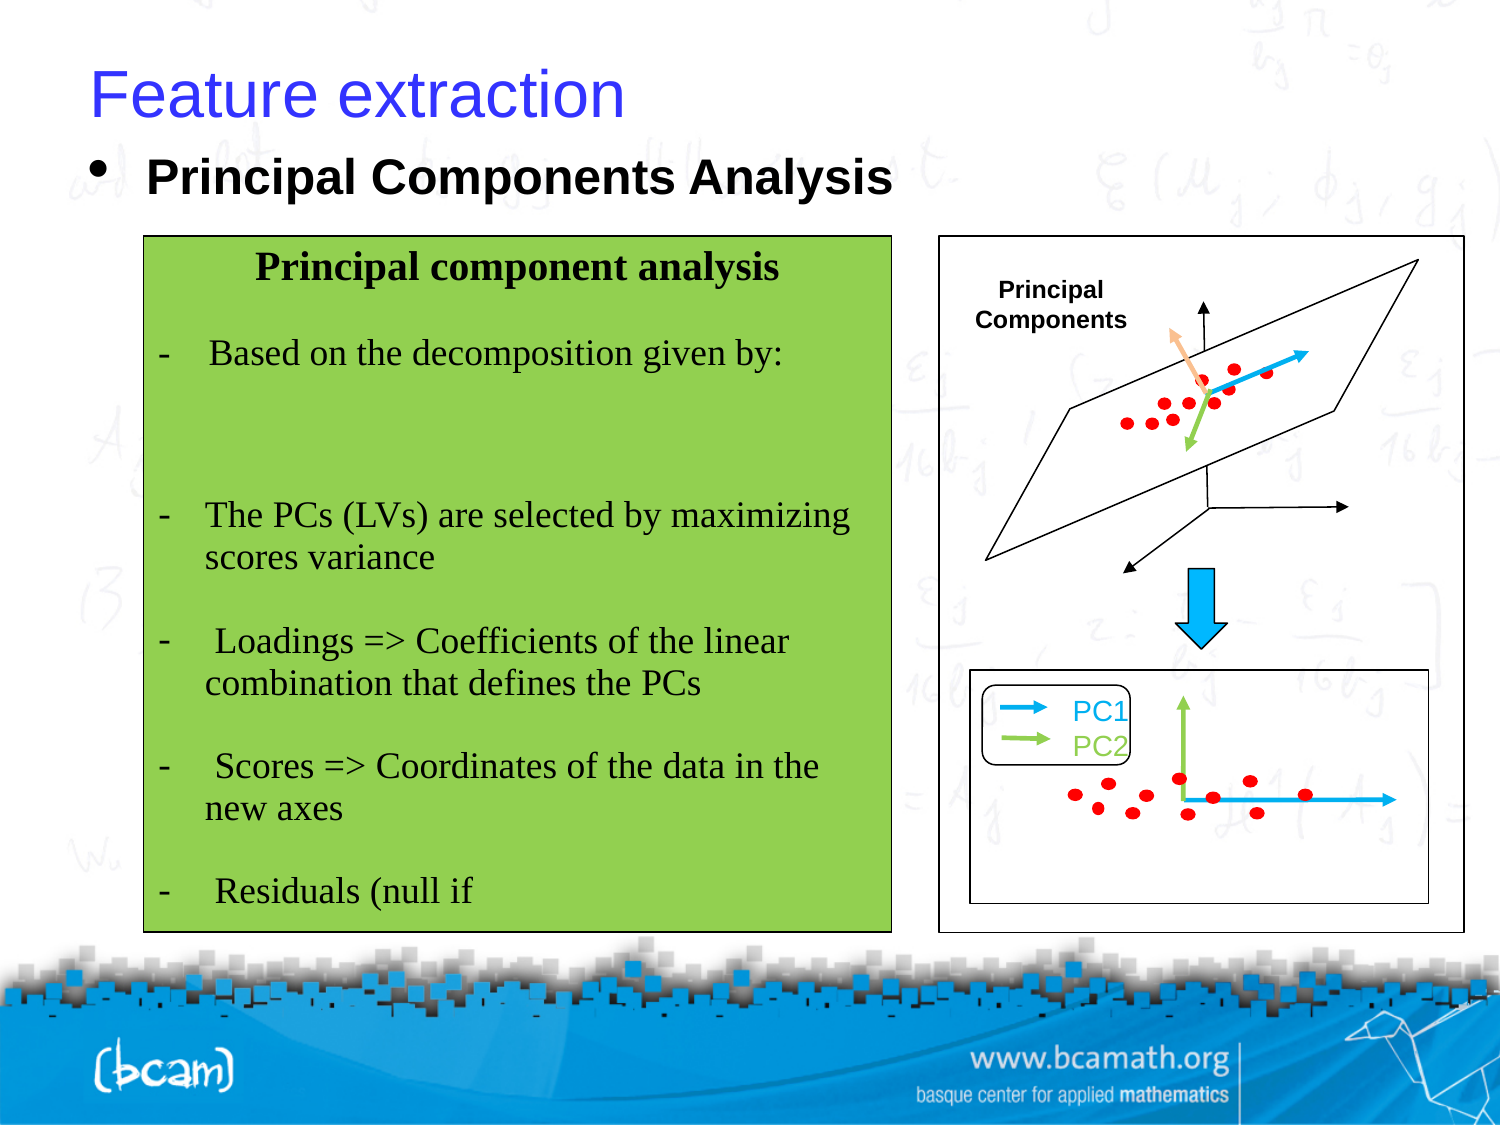

Feature extraction
Principal Components Analysis
Principal component analysis
- Based on the decomposition given by:
The PCs (LVs) are selected by maximizing scores variance
 Loadings => Coefficients of the linear combination that defines the PCs
 Scores => Coordinates of the data in the new axes
 Residuals (null if
Principal
Components
PC1
PC2